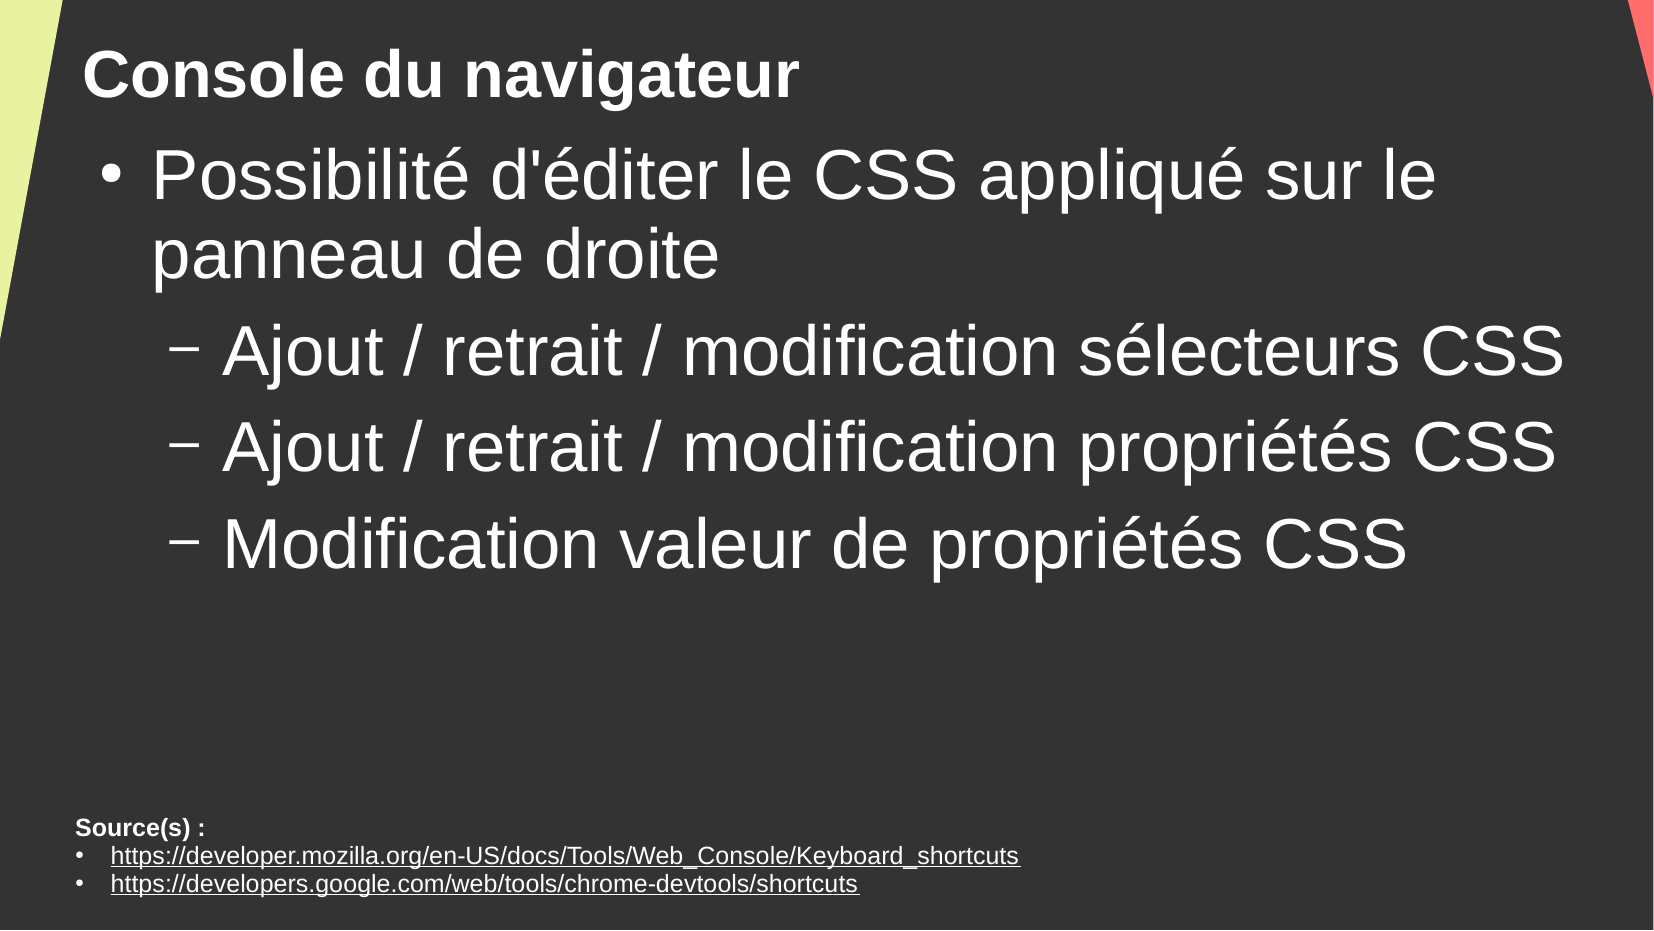

# Console du navigateur
Possibilité d'éditer le CSS appliqué sur le panneau de droite
Ajout / retrait / modification sélecteurs CSS
Ajout / retrait / modification propriétés CSS
Modification valeur de propriétés CSS
Source(s) :
https://developer.mozilla.org/en-US/docs/Tools/Web_Console/Keyboard_shortcuts
https://developers.google.com/web/tools/chrome-devtools/shortcuts